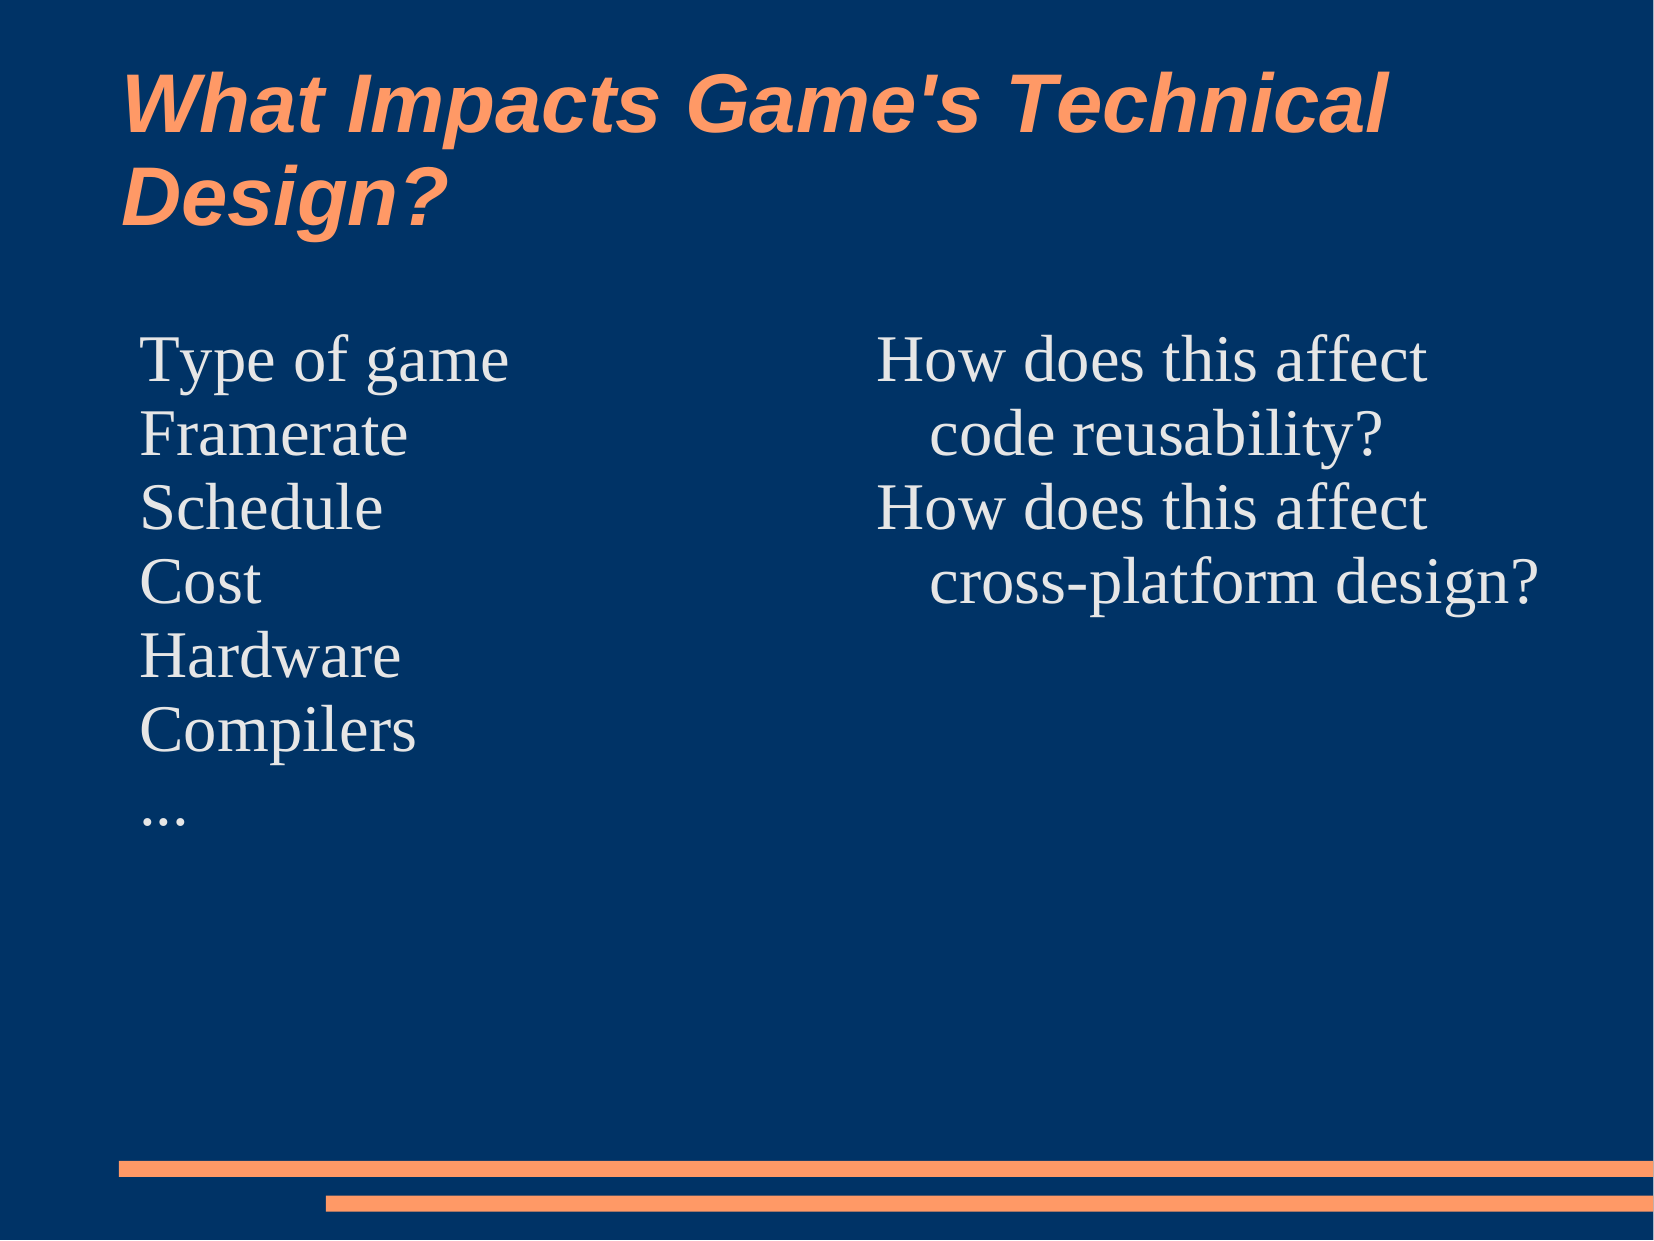

# What Impacts Game's Technical Design?
Type of game
Framerate
Schedule
Cost
Hardware
Compilers
...
How does this affect code reusability?
How does this affect cross-platform design?